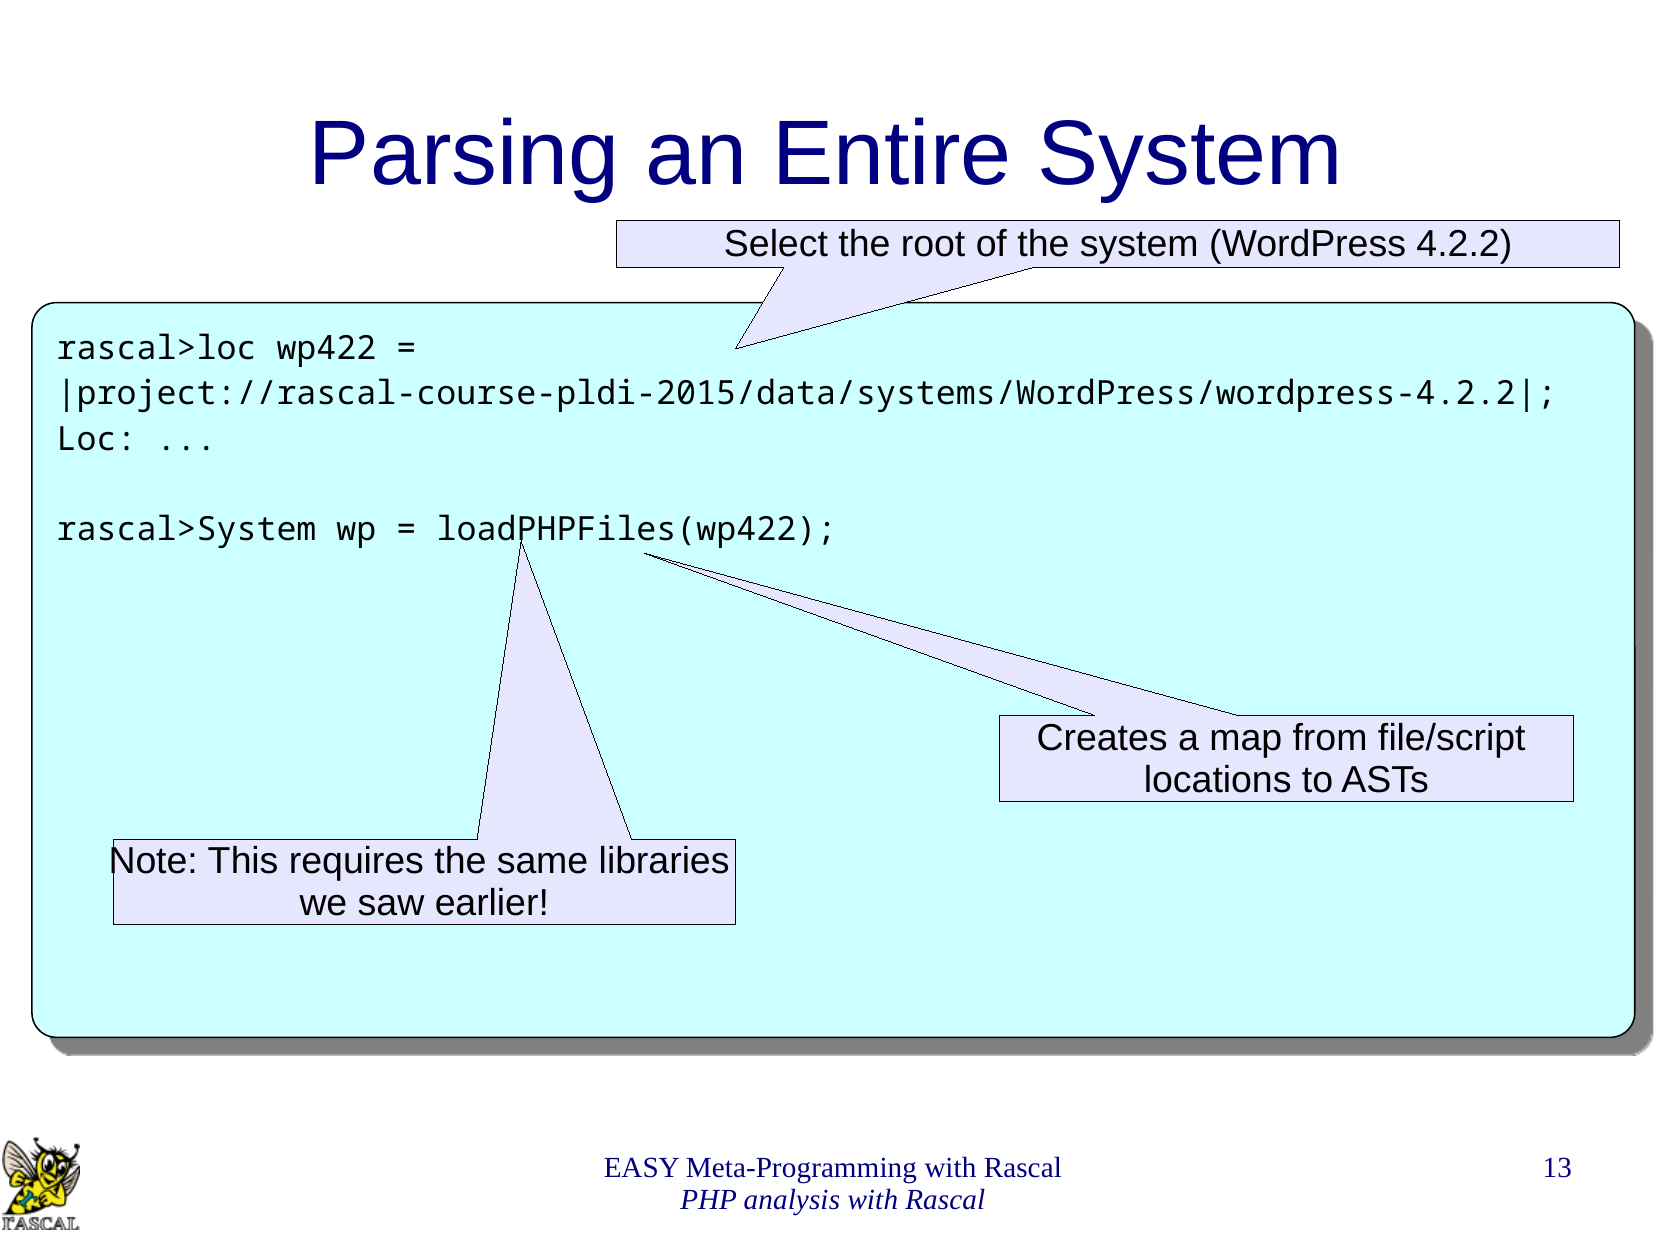

# Parsing an Entire System
Select the root of the system (WordPress 4.2.2)
rascal>loc wp422 =
|project://rascal-course-pldi-2015/data/systems/WordPress/wordpress-4.2.2|;
Loc: ...
rascal>System wp = loadPHPFiles(wp422);
Creates a map from file/script
locations to ASTs
Note: This requires the same libraries
we saw earlier!
13